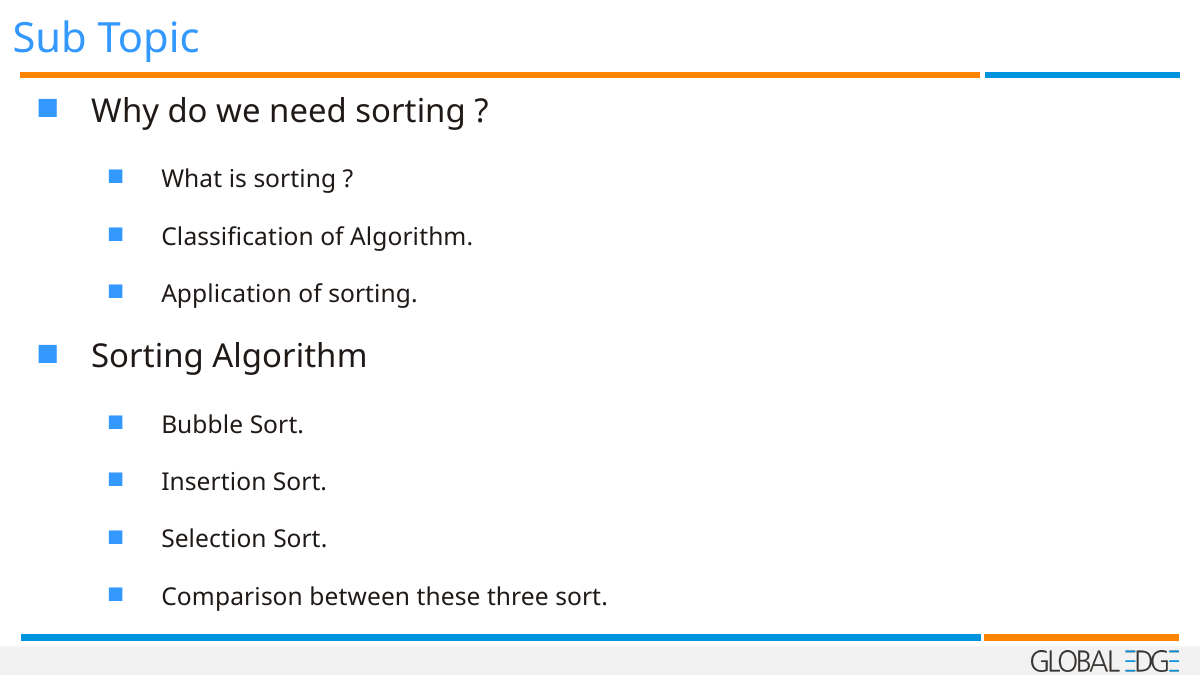

# Sub Topic
Why do we need sorting ?
What is sorting ?
Classification of Algorithm.
Application of sorting.
Sorting Algorithm
Bubble Sort.
Insertion Sort.
Selection Sort.
Comparison between these three sort.